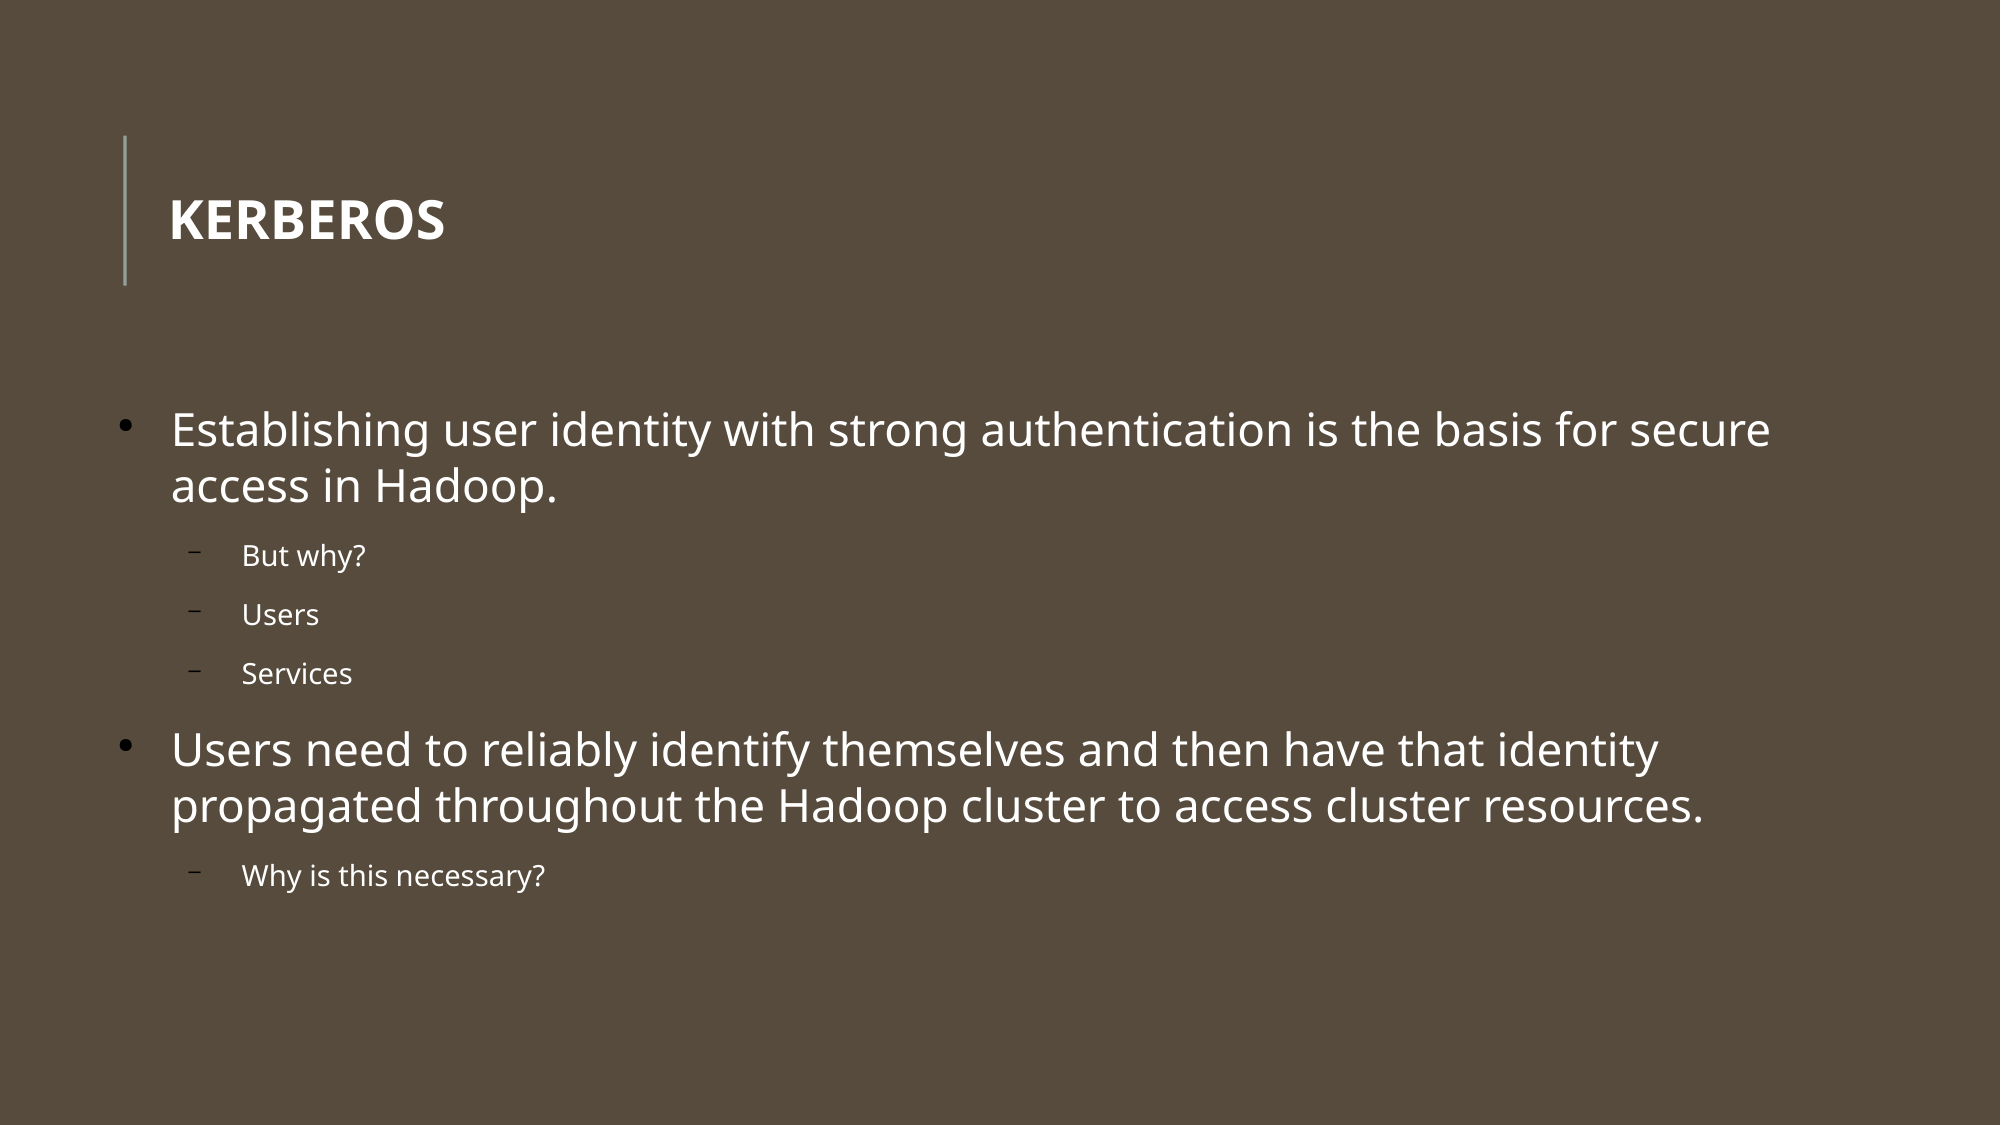

# KERBEROS
Establishing user identity with strong authentication is the basis for secure access in Hadoop.
But why?
Users
Services
Users need to reliably identify themselves and then have that identity propagated throughout the Hadoop cluster to access cluster resources.
Why is this necessary?